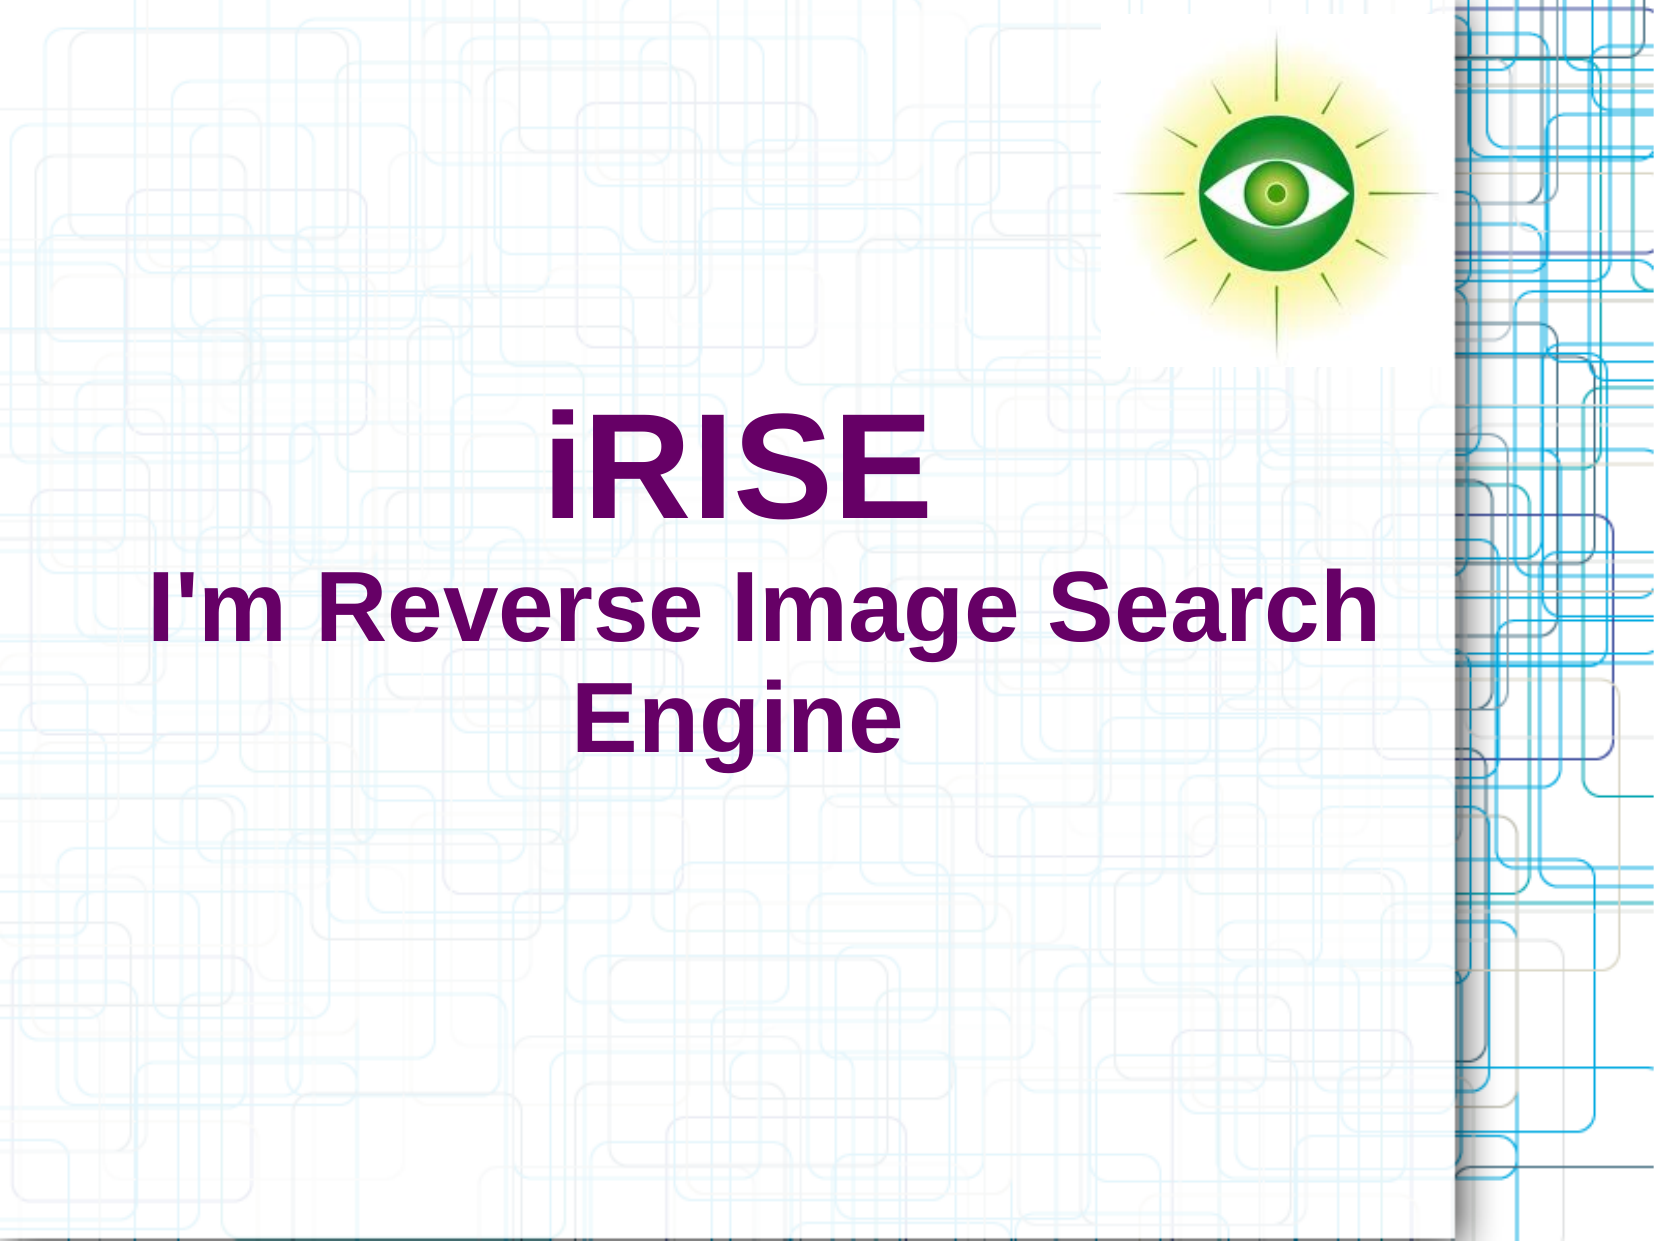

# iRISE I'm Reverse Image Search Engine